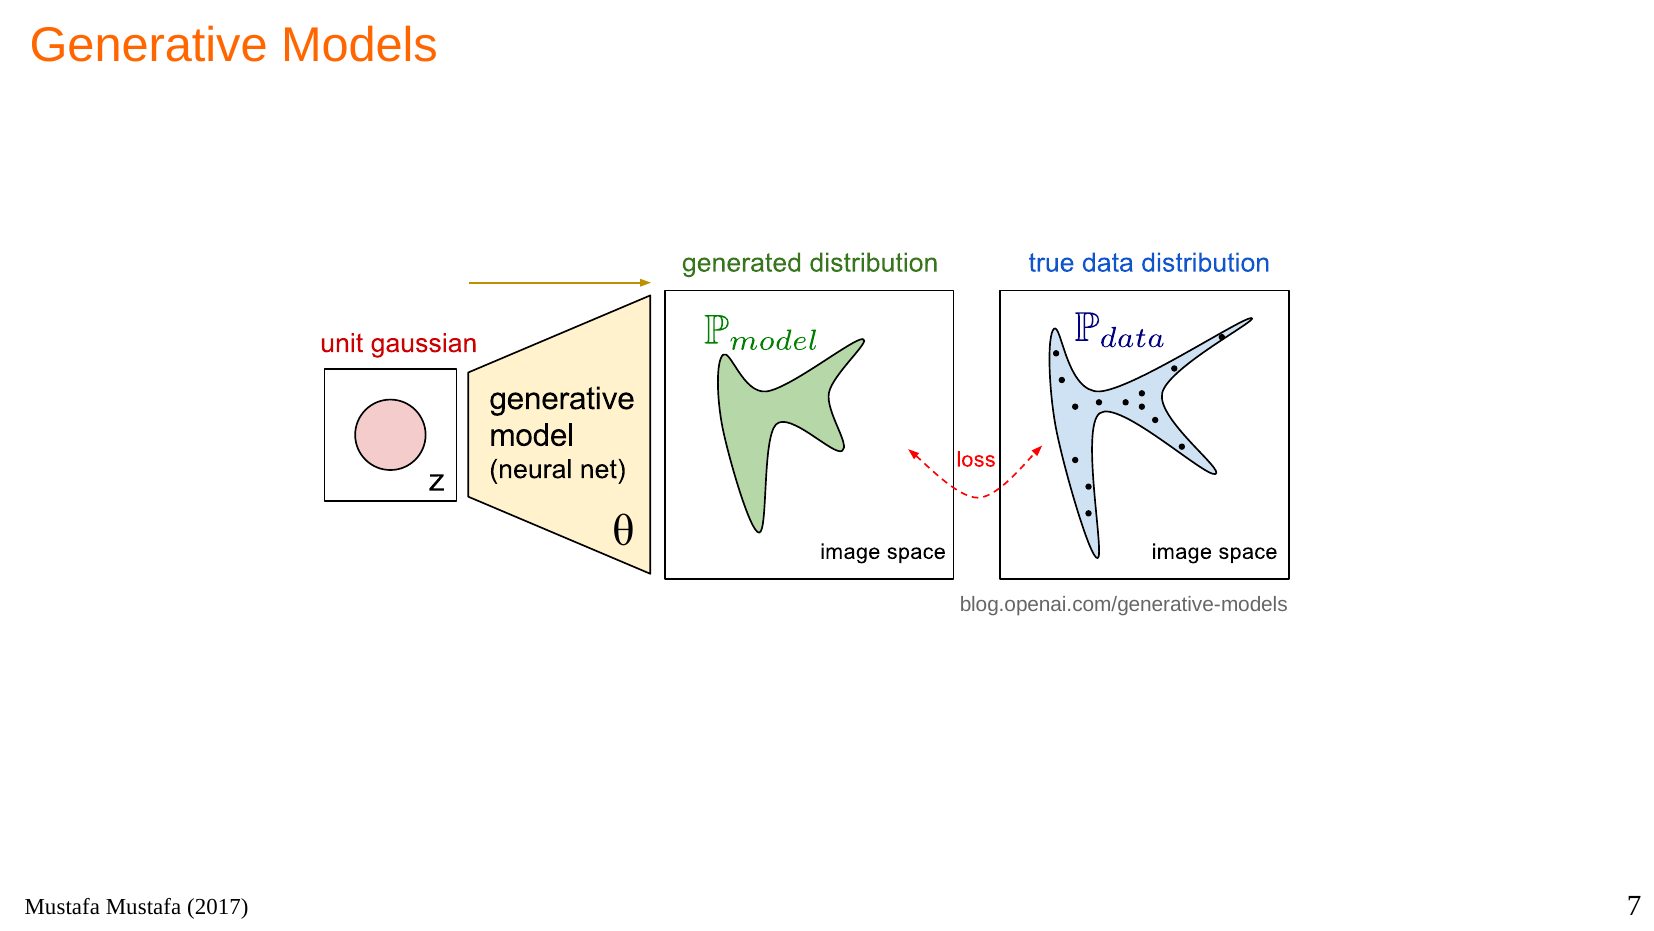

# Generative Models
blog.openai.com/generative-models
7
Mustafa Mustafa (2017)